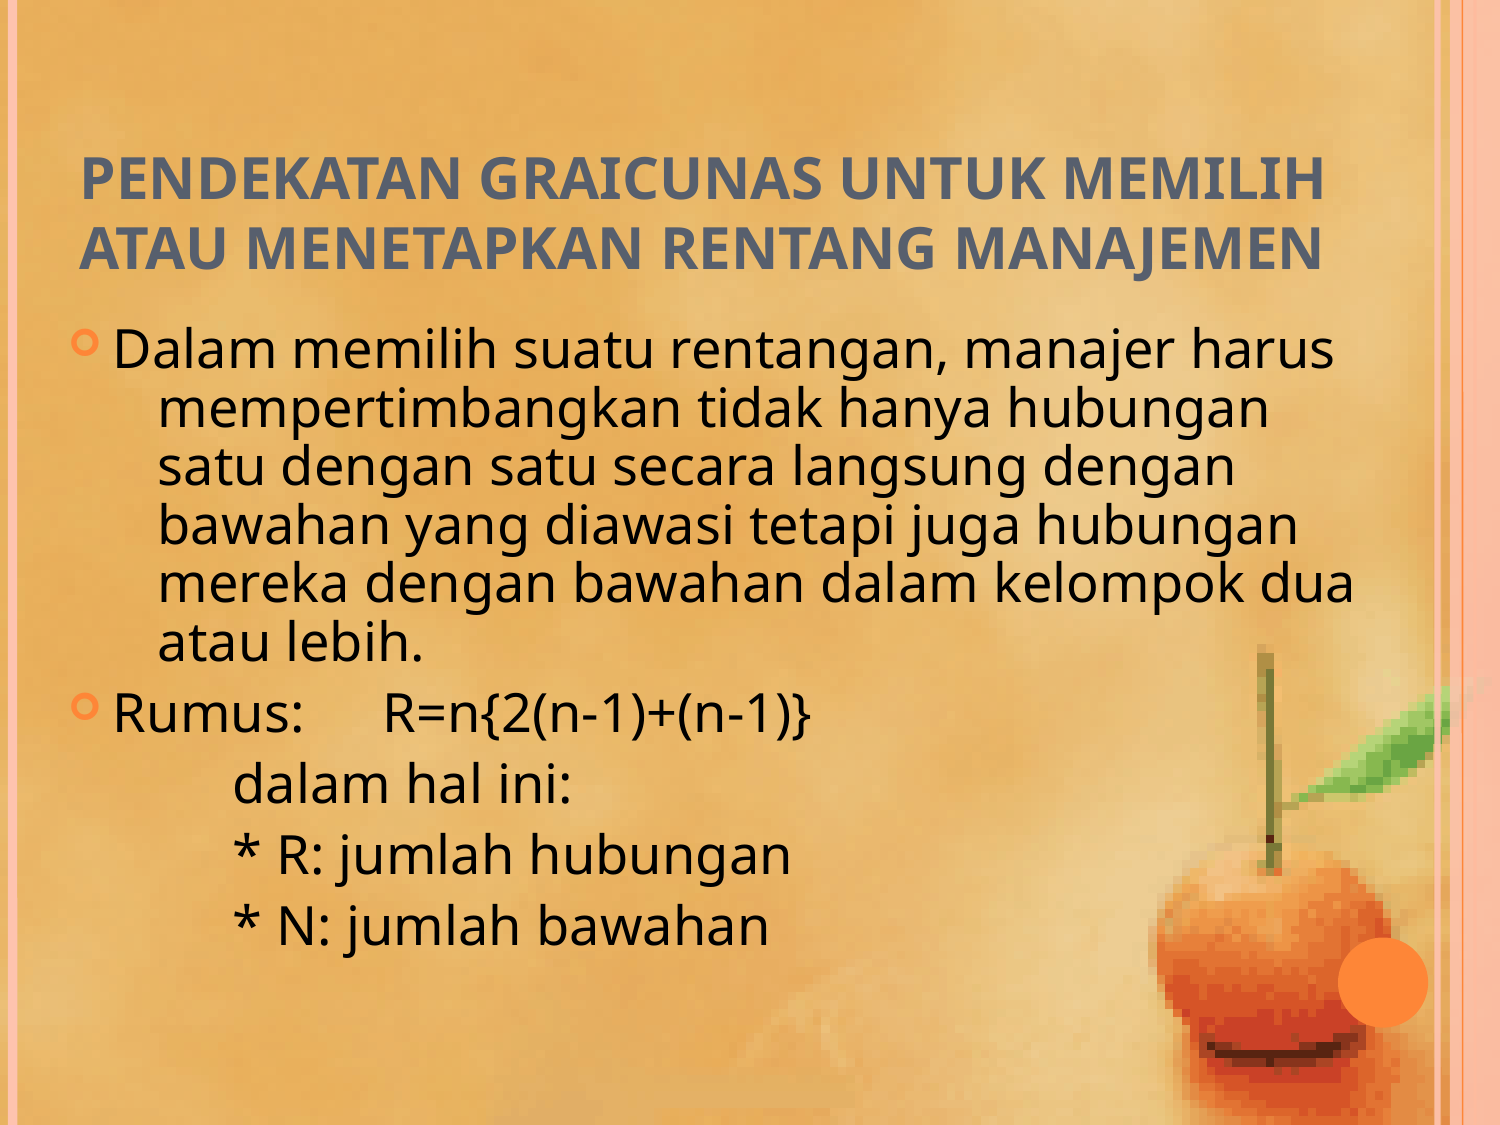

# Pendekatan Graicunas untuk memilih atau menetapkan rentang manajemen
Dalam memilih suatu rentangan, manajer harus mempertimbangkan tidak hanya hubungan satu dengan satu secara langsung dengan bawahan yang diawasi tetapi juga hubungan mereka dengan bawahan dalam kelompok dua atau lebih.
Rumus:		R=n{2(n-1)+(n-1)}
	dalam hal ini:
	* R: jumlah hubungan
	* N: jumlah bawahan